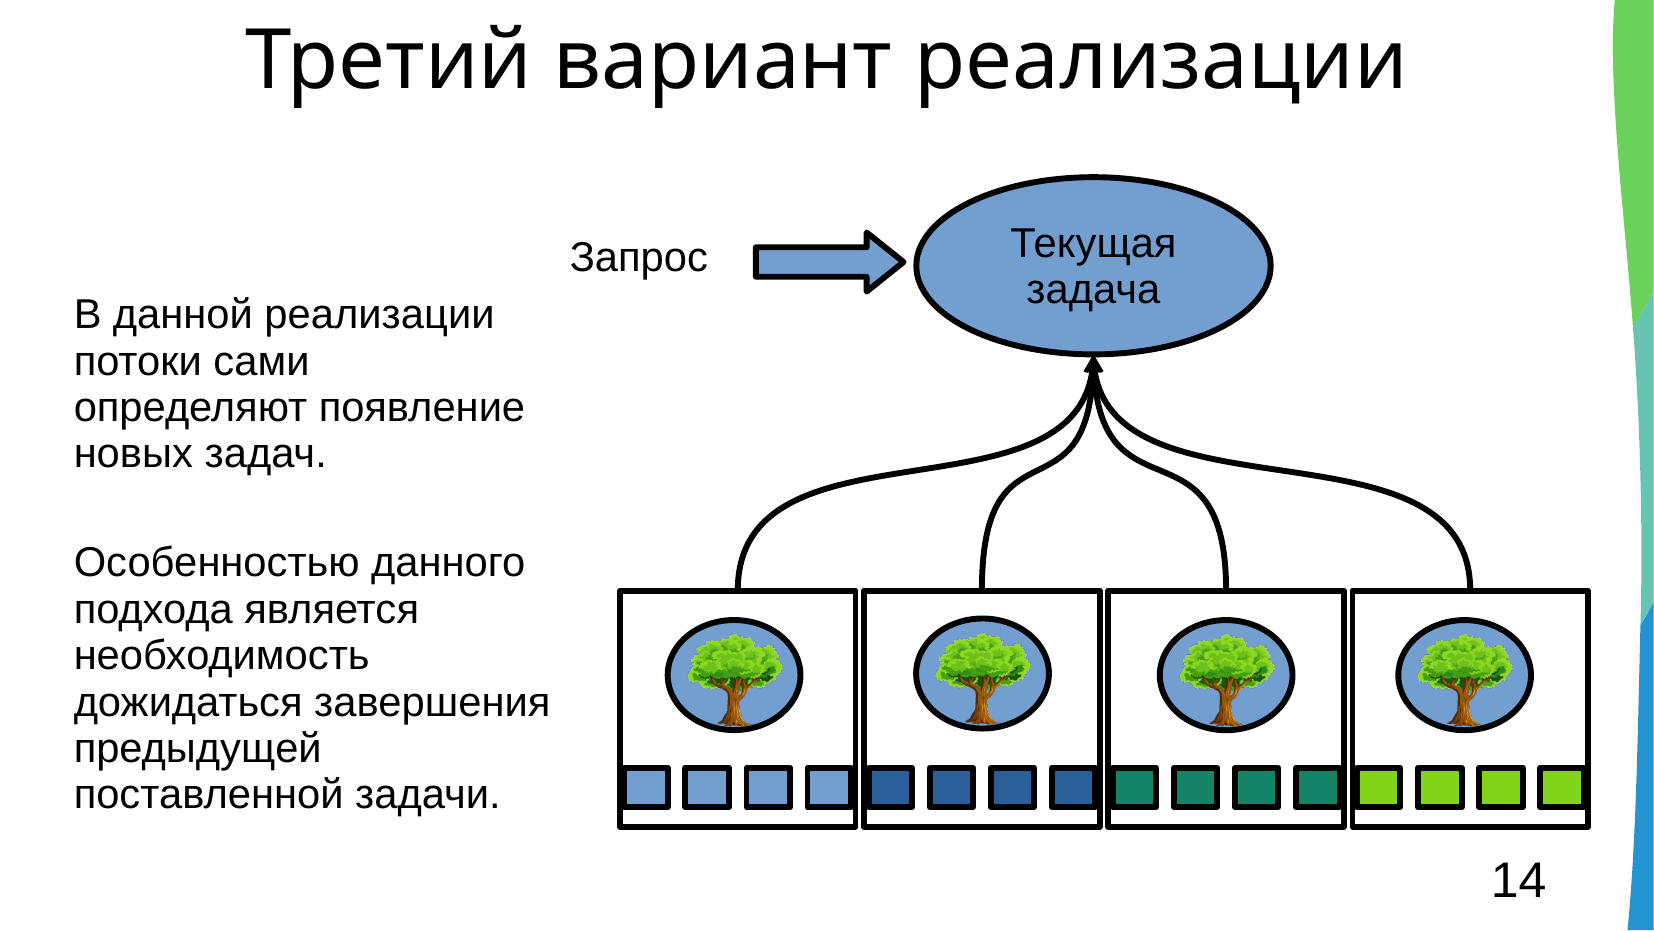

# Третий вариант реализации
Текущая задача
Запрос
В данной реализации потоки сами определяют появление новых задач.
Особенностью данного подхода является необходимость дожидаться завершения предыдущей поставленной задачи.